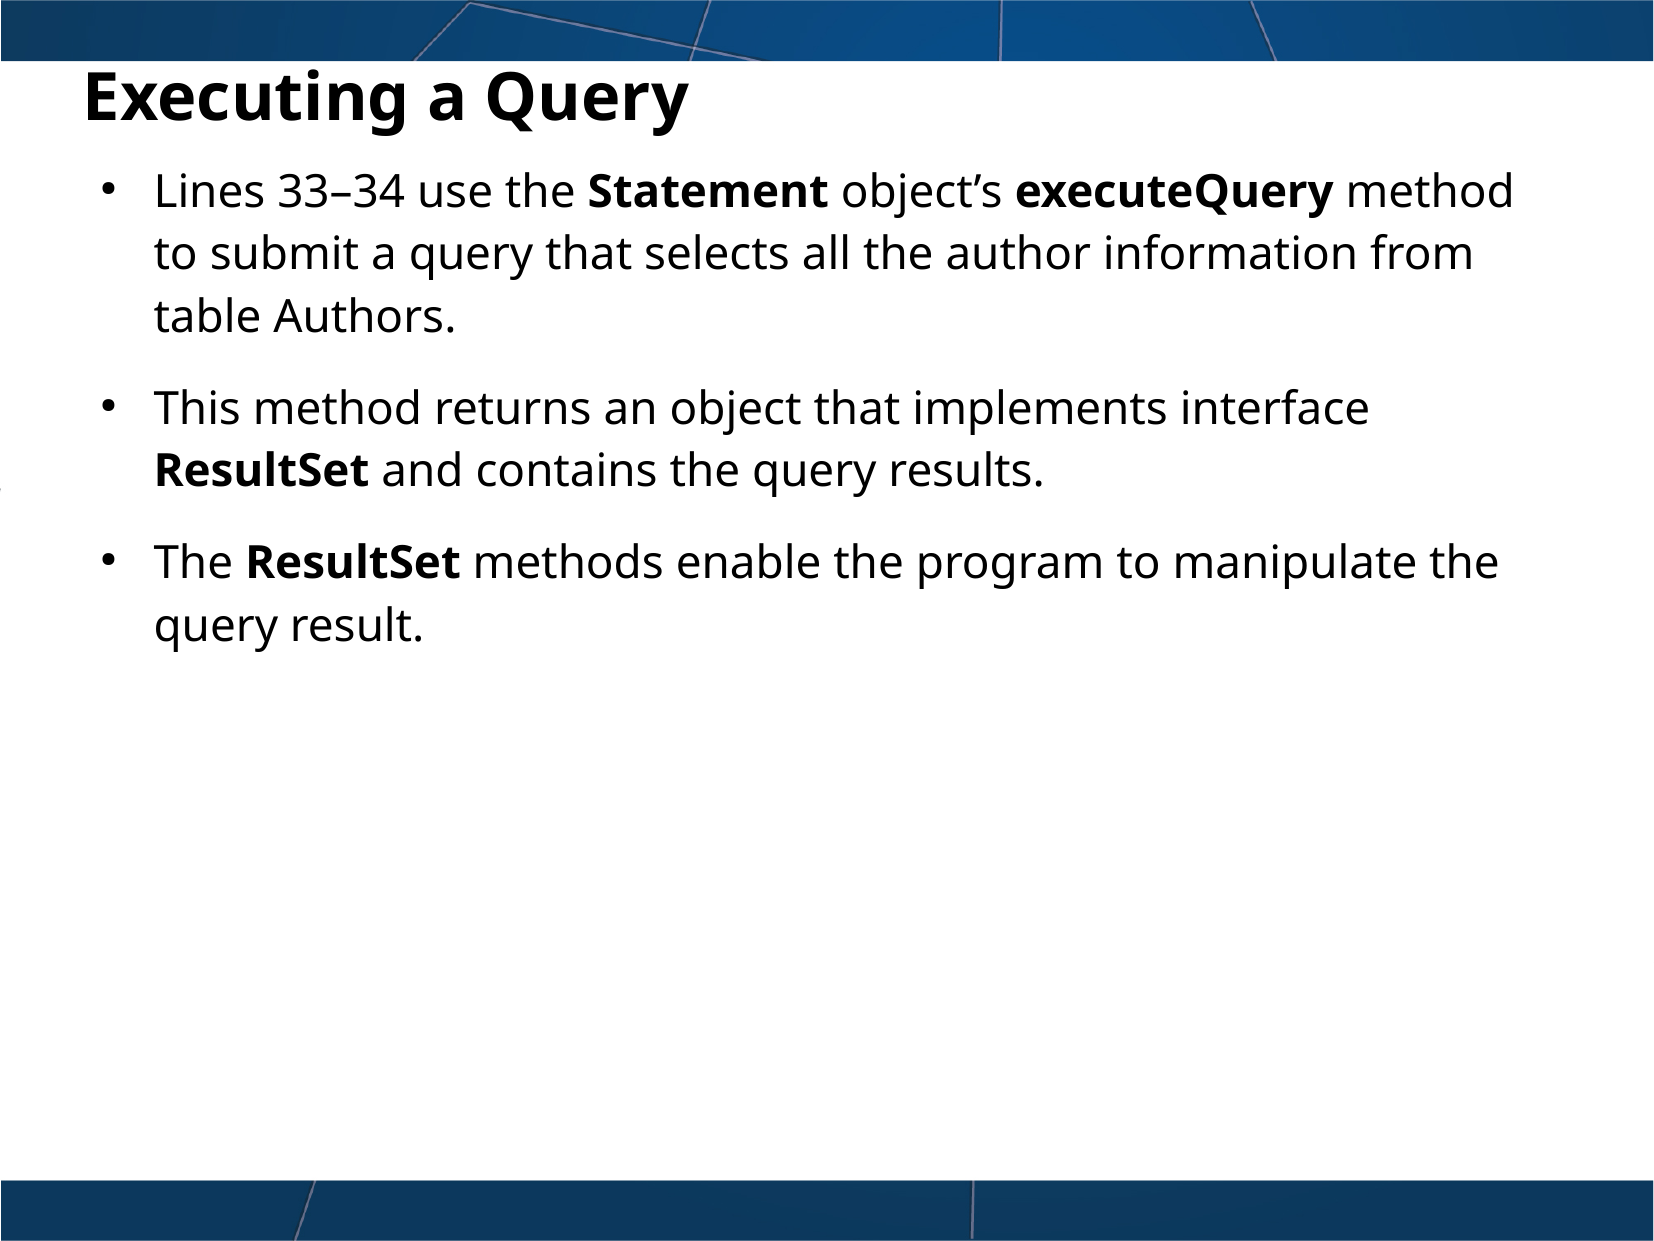

# Executing a Query
Lines 33–34 use the Statement object’s executeQuery method to submit a query that selects all the author information from table Authors.
This method returns an object that implements interface ResultSet and contains the query results.
The ResultSet methods enable the program to manipulate the query result.